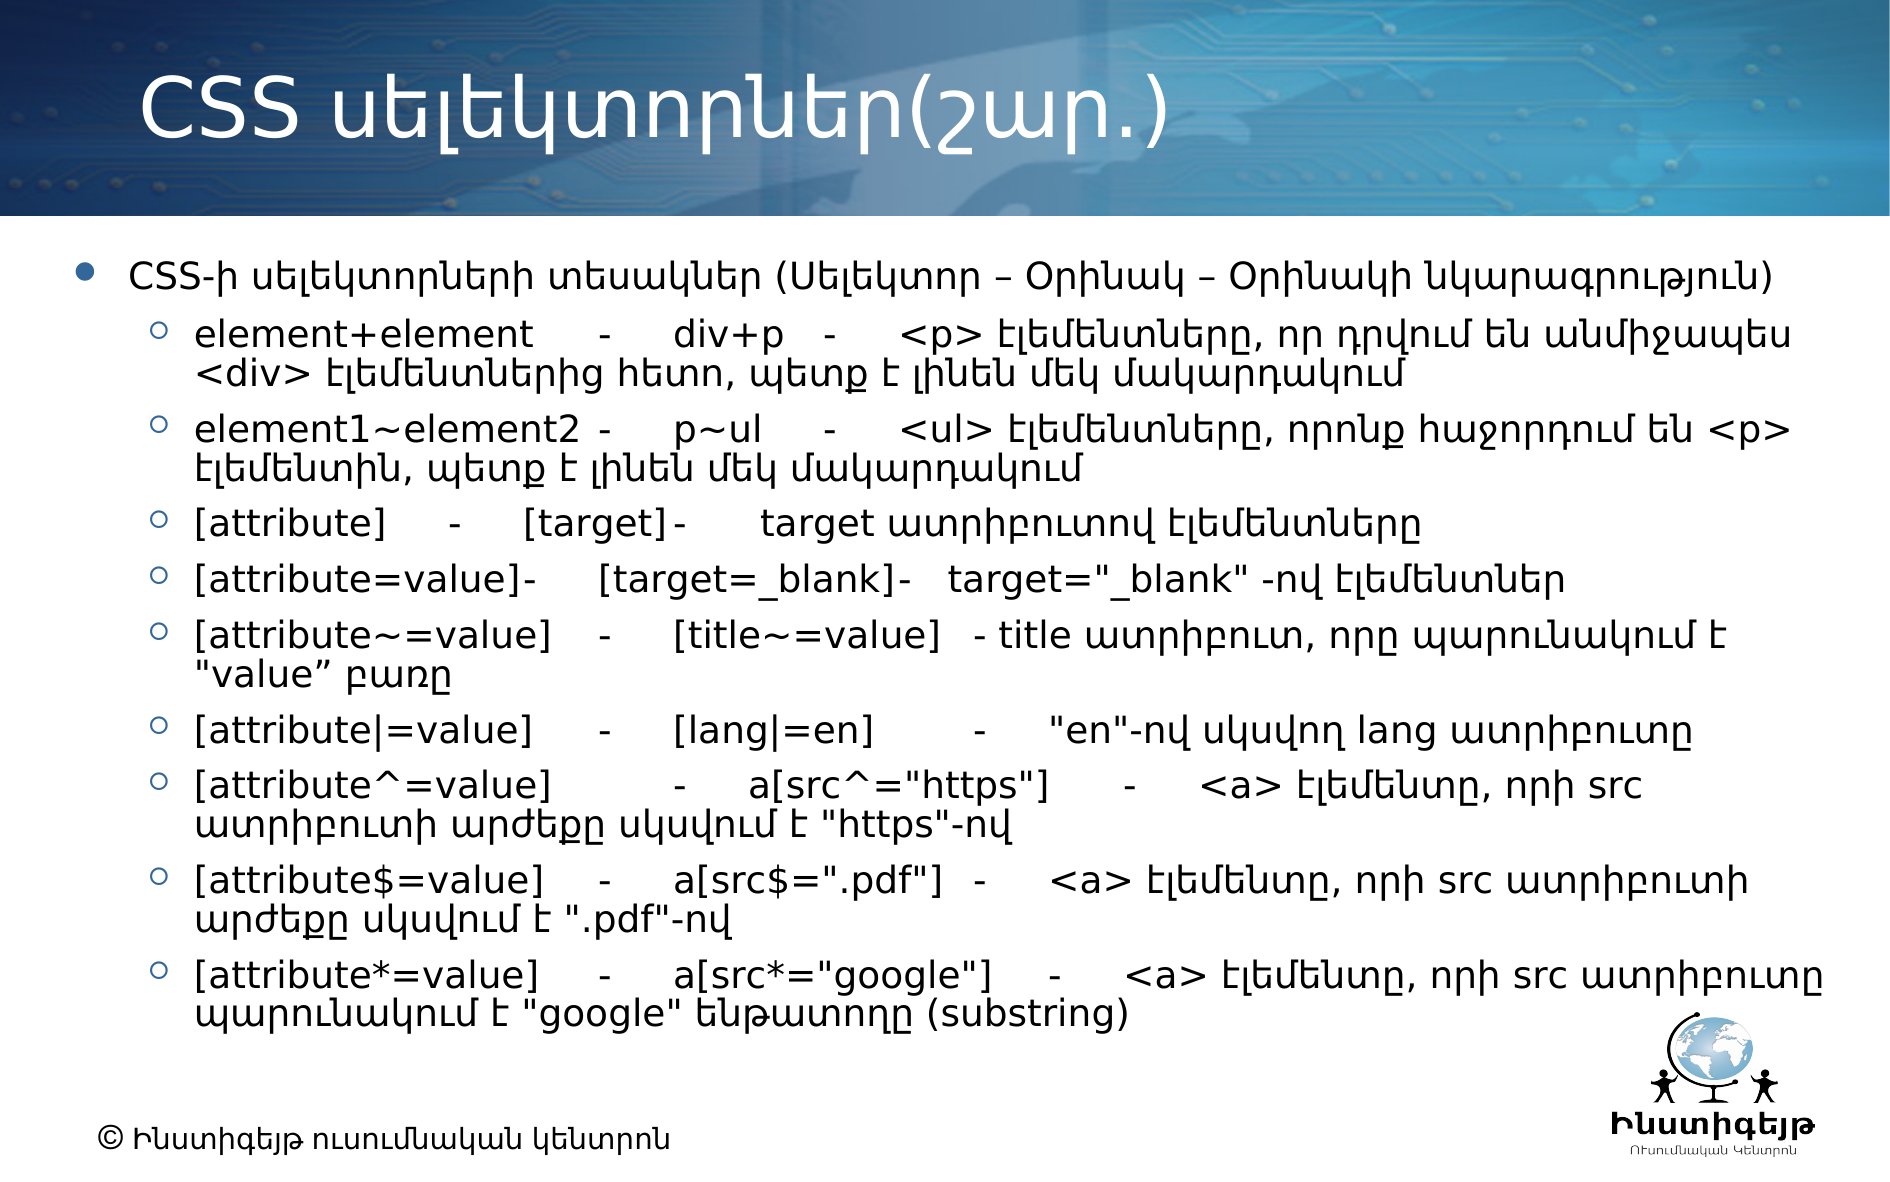

CSS սելեկտորներ(շար.)
# CSS-ի սելեկտորների տեսակներ (Սելեկտոր – Օրինակ – Օրինակի նկարագրություն)
element+element	-	div+p	-	<p> էլեմենտները, որ դրվում են անմիջապես <div> էլեմենտներից հետո, պետք է լինեն մեկ մակարդակում
element1~element2	-	p~ul	-	<ul> էլեմենտները, որոնք հաջորդում են <p> էլեմենտին, պետք է լինեն մեկ մակարդակում
[attribute]	-	[target]	-	 target ատրիբուտով էլեմենտները
[attribute=value]	-	[target=_blank]	- target="_blank" -ով էլեմենտներ
[attribute~=value]	-	[title~=value]	- title ատրիբուտ, որը պարունակում է "value” բառը
[attribute|=value] 	-	[lang|=en]		-	"en"-ով սկսվող lang ատրիբուտը
[attribute^=value]		-	a[src^="https"]	-	<a> էլեմենտը, որի src ատրիբուտի արժեքը սկսվում է "https"-ով
[attribute$=value]	-	a[src$=".pdf"]	-	<a> էլեմենտը, որի src ատրիբուտի արժեքը սկսվում է ".pdf"-ով
[attribute*=value]	-	a[src*="google"]	-	<a> էլեմենտը, որի src ատրիբուտը պարունակում է "google" ենթատողը (substring)